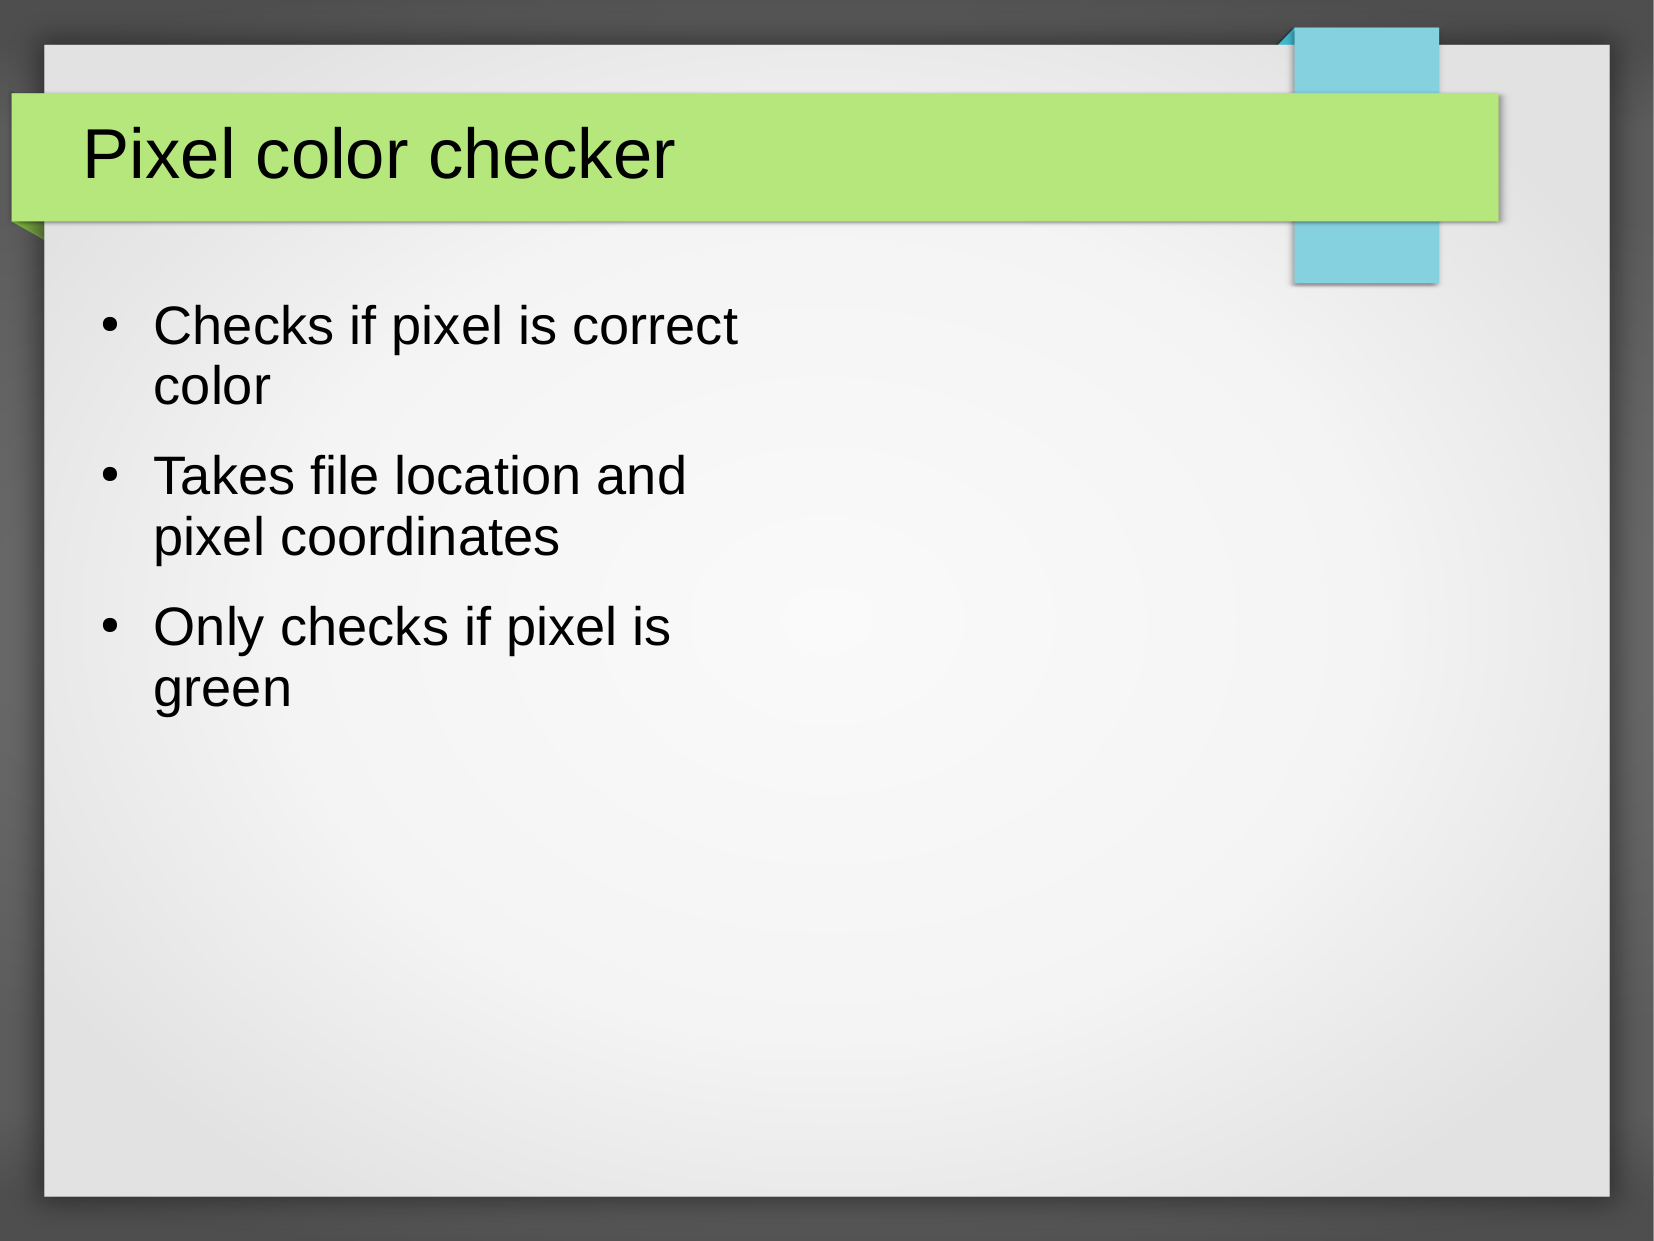

# Pixel color checker
Checks if pixel is correct color
Takes file location and pixel coordinates
Only checks if pixel is green